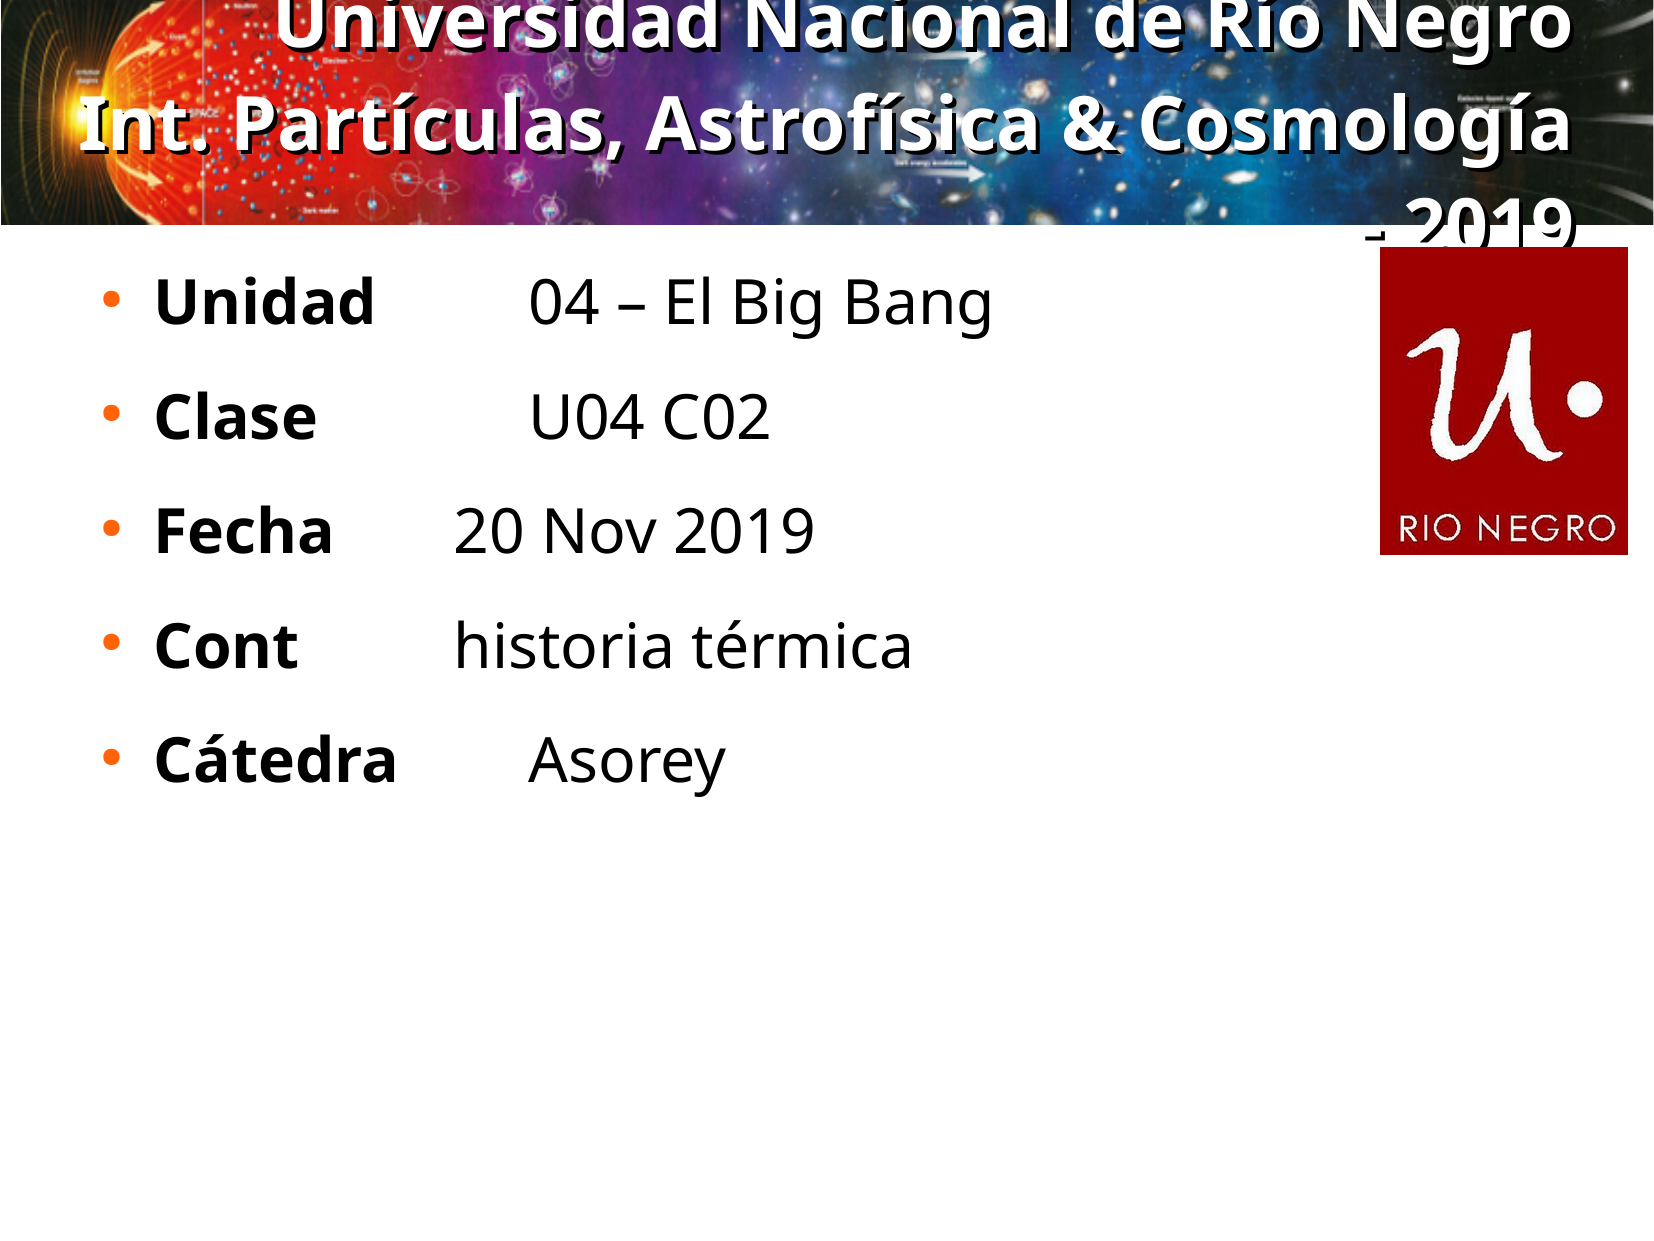

# Universidad Nacional de Río Negro Int. Partículas, Astrofísica & Cosmología - 2019
Unidad 		04 – El Big Bang
Clase			U04 C02
Fecha		20 Nov 2019
Cont			historia térmica
Cátedra		Asorey